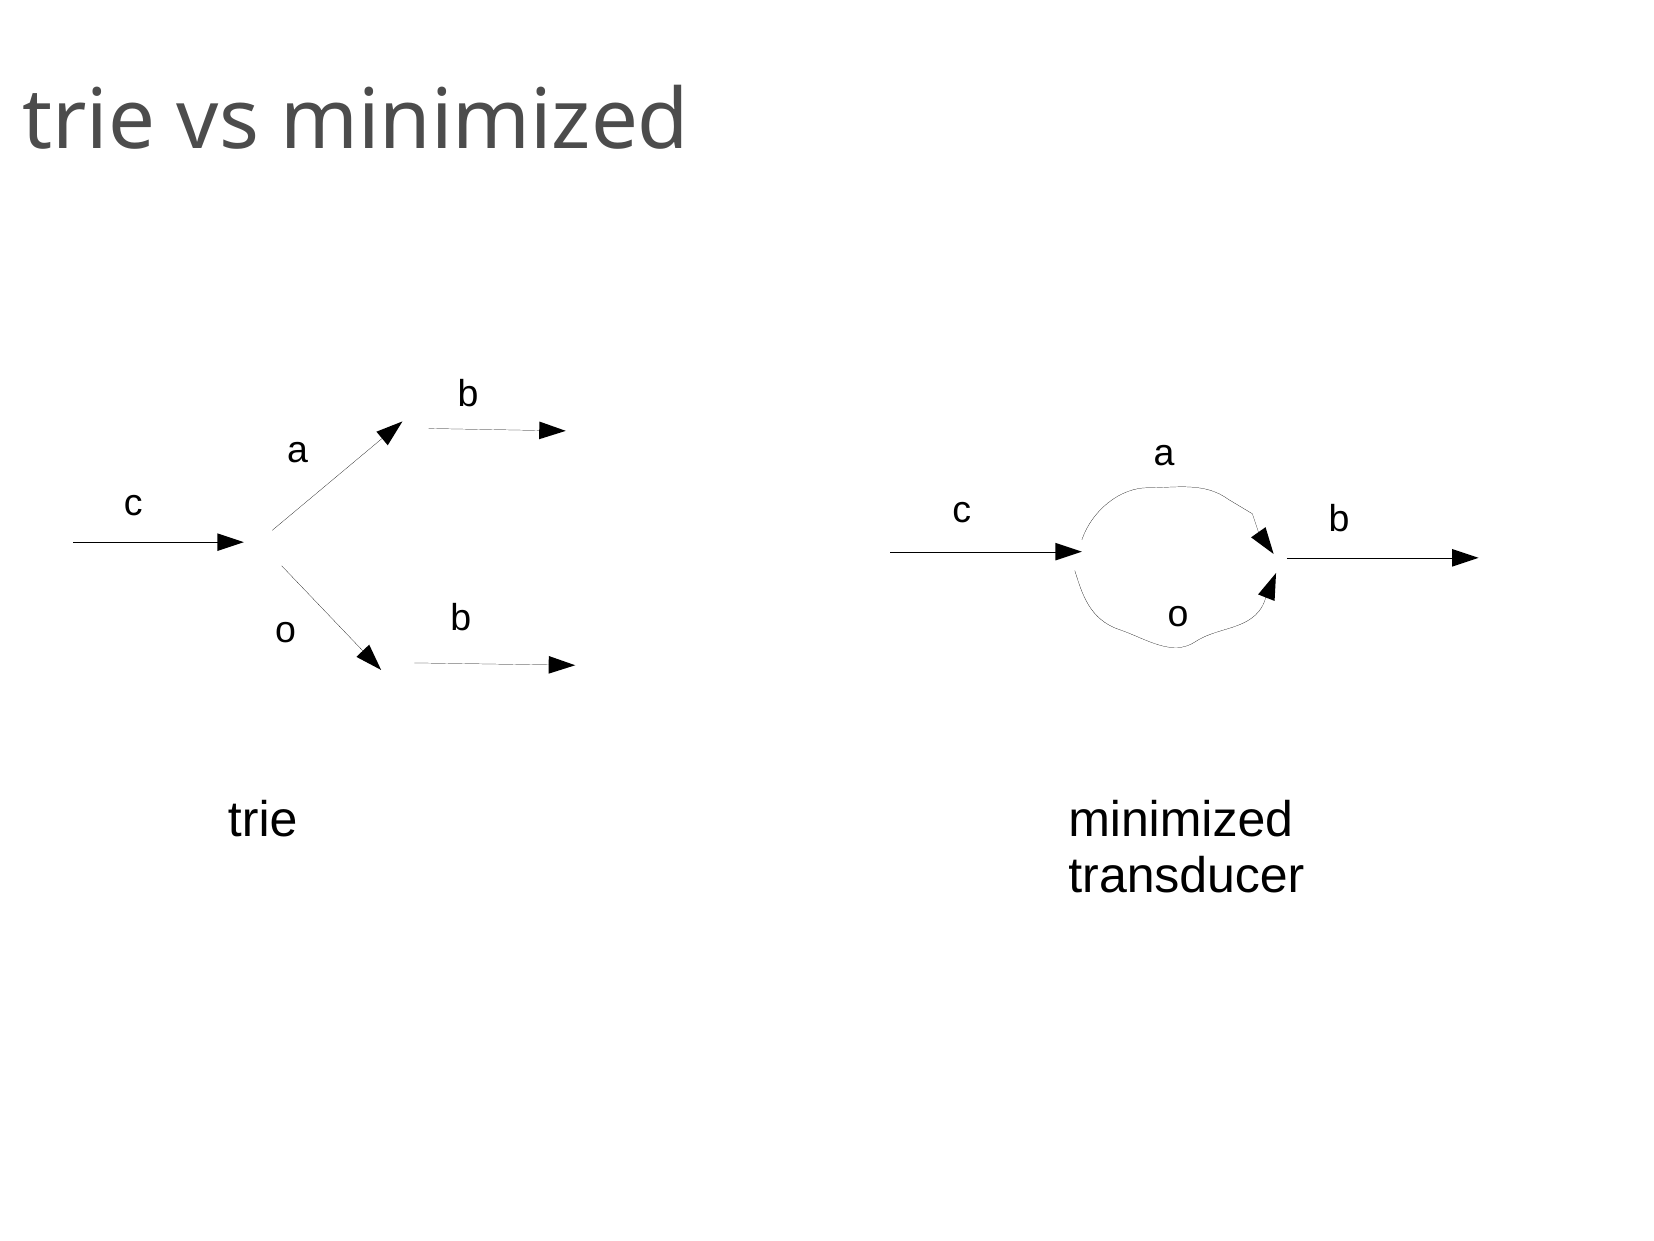

# trie vs minimized
b
a
a
c
c
b
o
b
o
trie
minimized
transducer